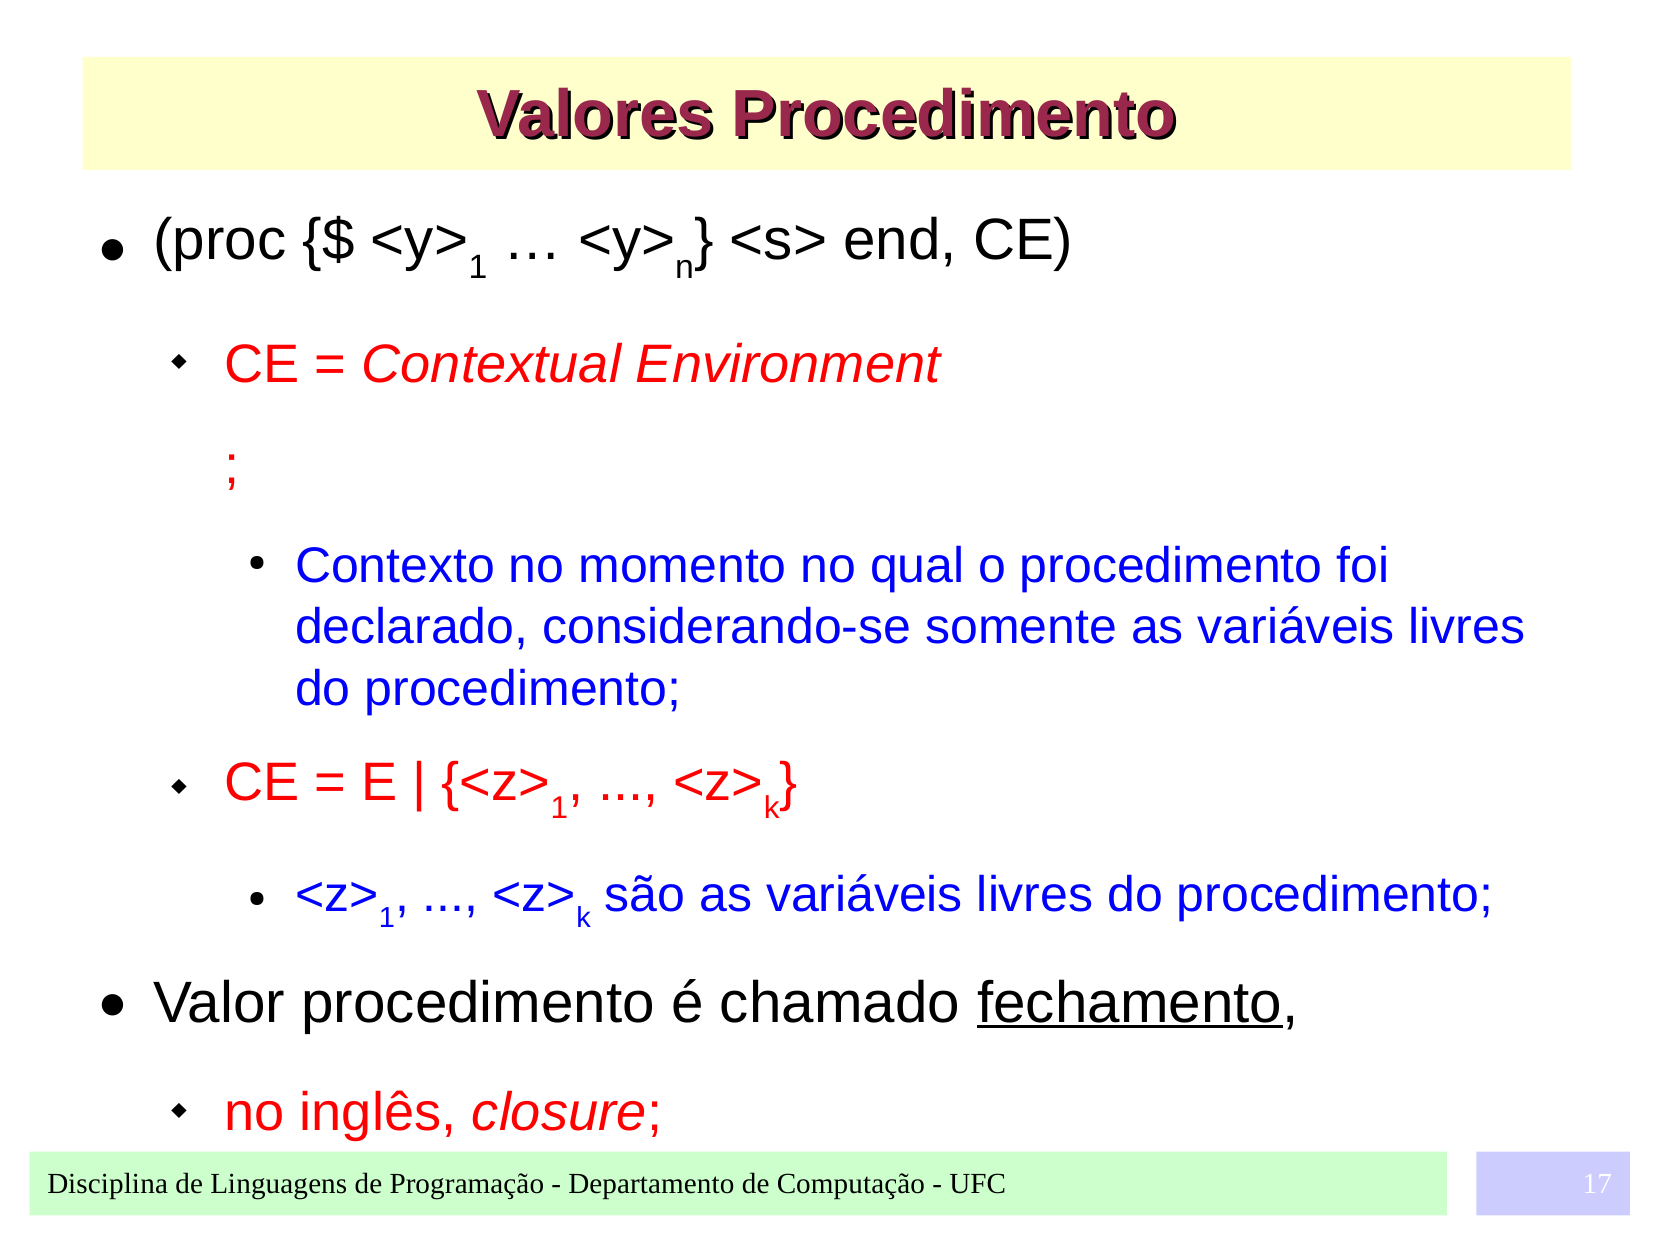

# Valores Procedimento
(proc {$ <y>1 … <y>n} <s> end, CE)
CE = Contextual Environment
;
Contexto no momento no qual o procedimento foi declarado, considerando-se somente as variáveis livres do procedimento;
CE = E | {<z>1, ..., <z>k}
<z>1, ..., <z>k são as variáveis livres do procedimento;
Valor procedimento é chamado fechamento,
no inglês, closure;
Disciplina de Linguagens de Programação - Departamento de Computação - UFC
17